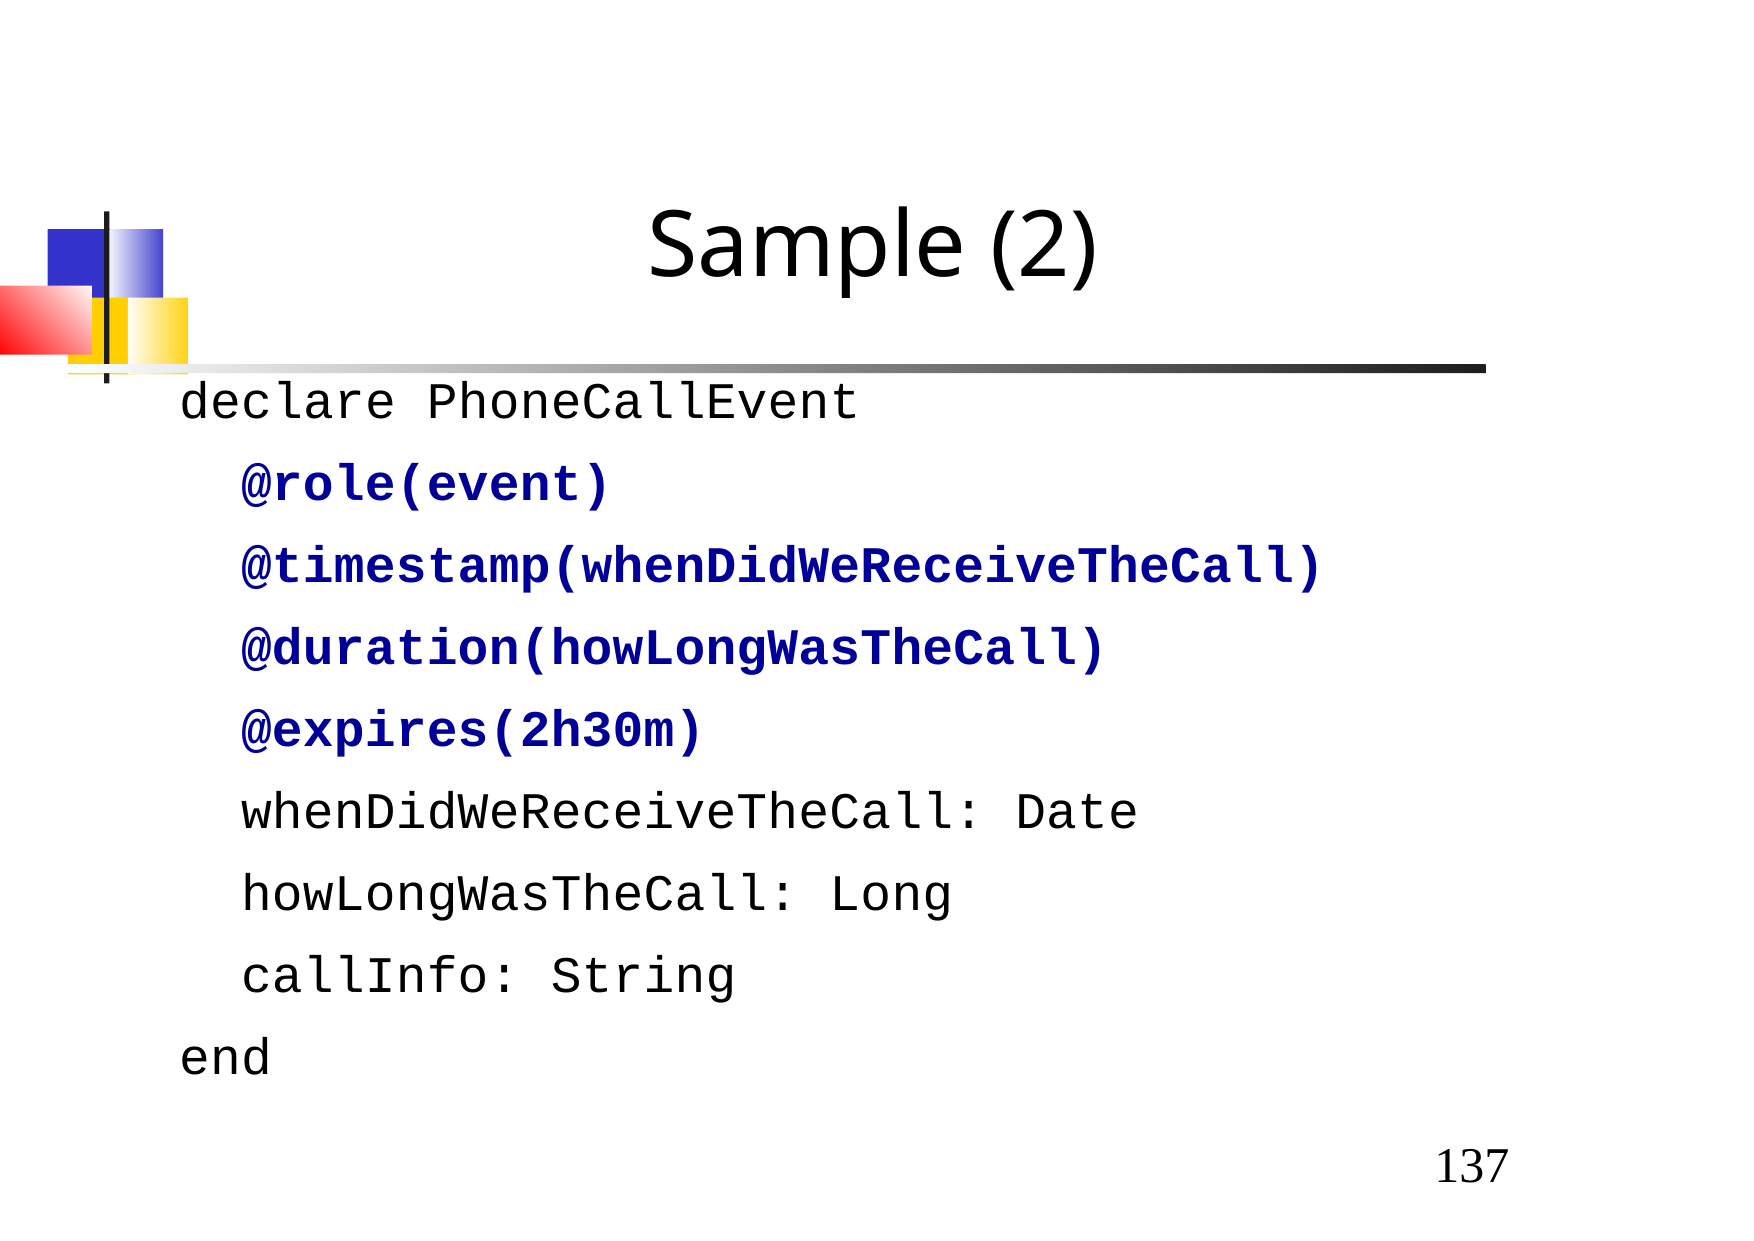

# Sample (2)
declare PhoneCallEvent
 @role(event)
 @timestamp(whenDidWeReceiveTheCall)
 @duration(howLongWasTheCall)
 @expires(2h30m)
 whenDidWeReceiveTheCall: Date
 howLongWasTheCall: Long
 callInfo: String
end